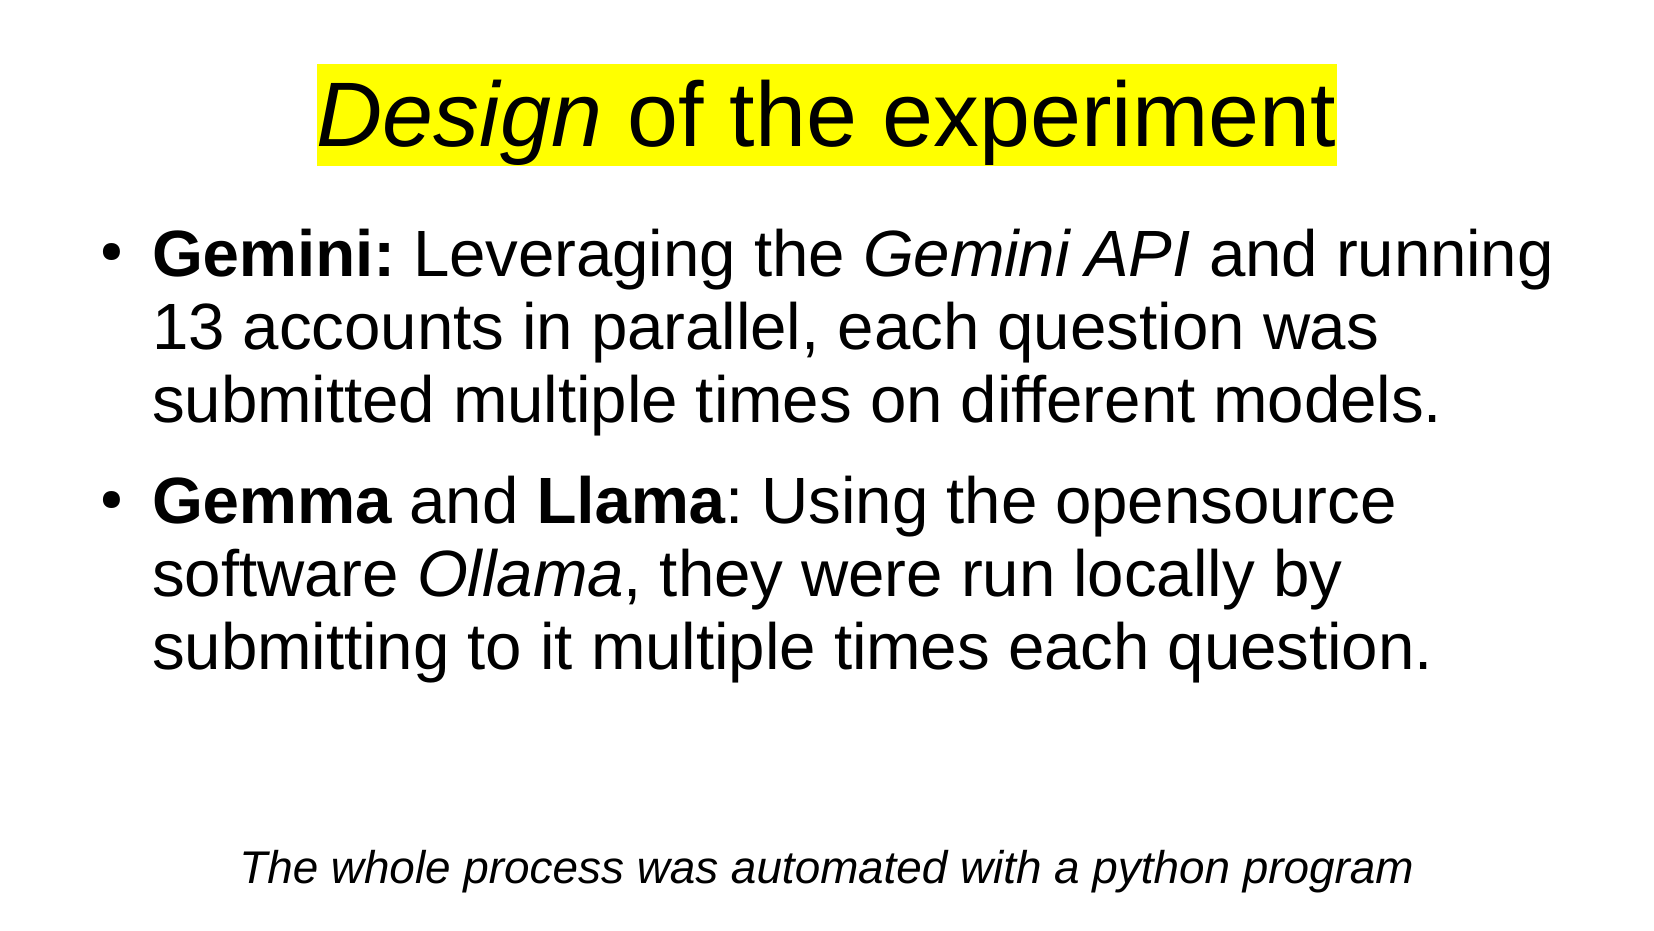

# Design of the experiment
Gemini: Leveraging the Gemini API and running 13 accounts in parallel, each question was submitted multiple times on different models.
Gemma and Llama: Using the opensource software Ollama, they were run locally by submitting to it multiple times each question.
The whole process was automated with a python program